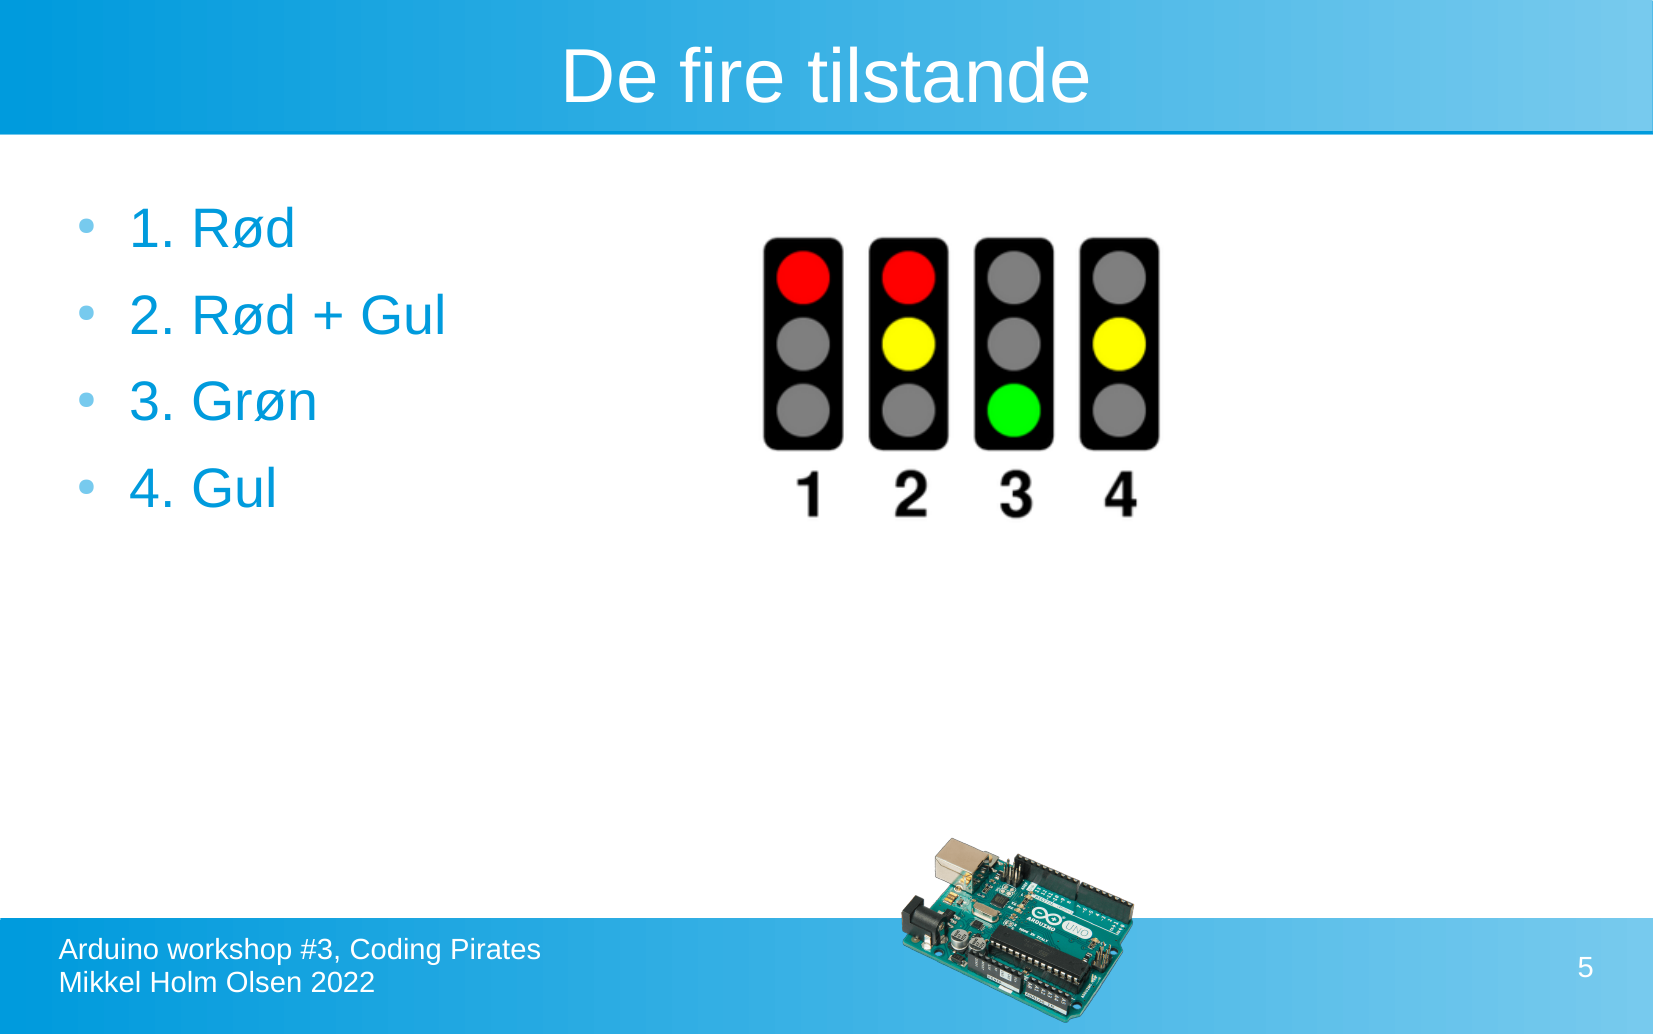

# De fire tilstande
1. Rød
2. Rød + Gul
3. Grøn
4. Gul
5